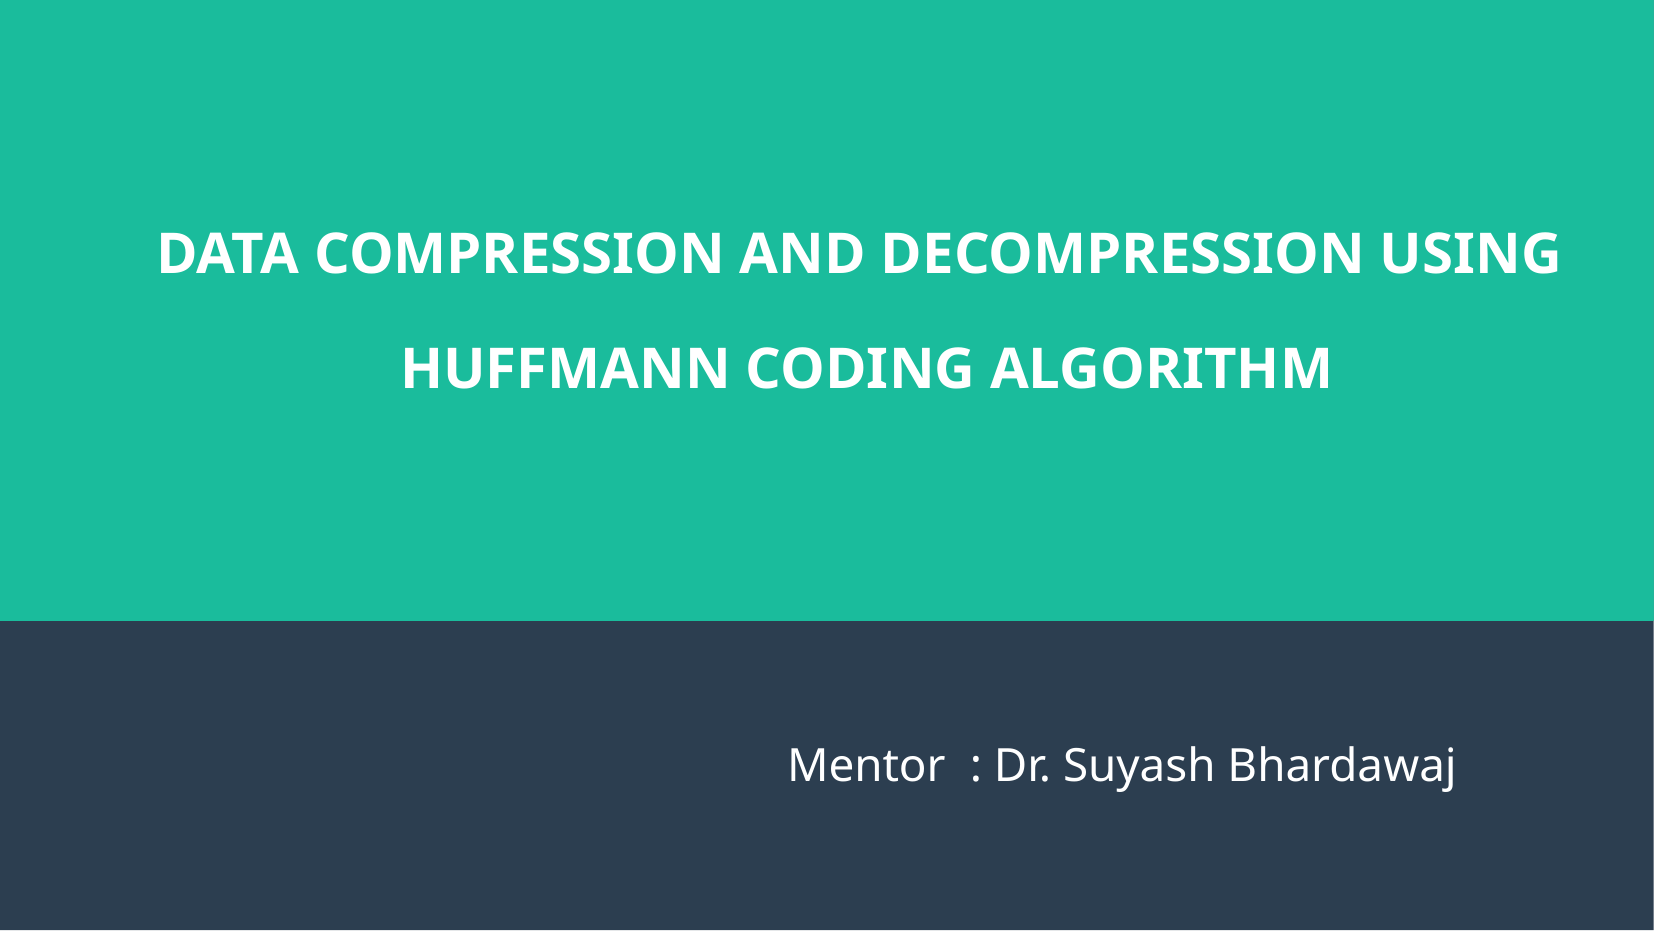

# DATA COMPRESSION AND DECOMPRESSION USING HUFFMANN CODING ALGORITHM
								Mentor : Dr. Suyash Bhardawaj